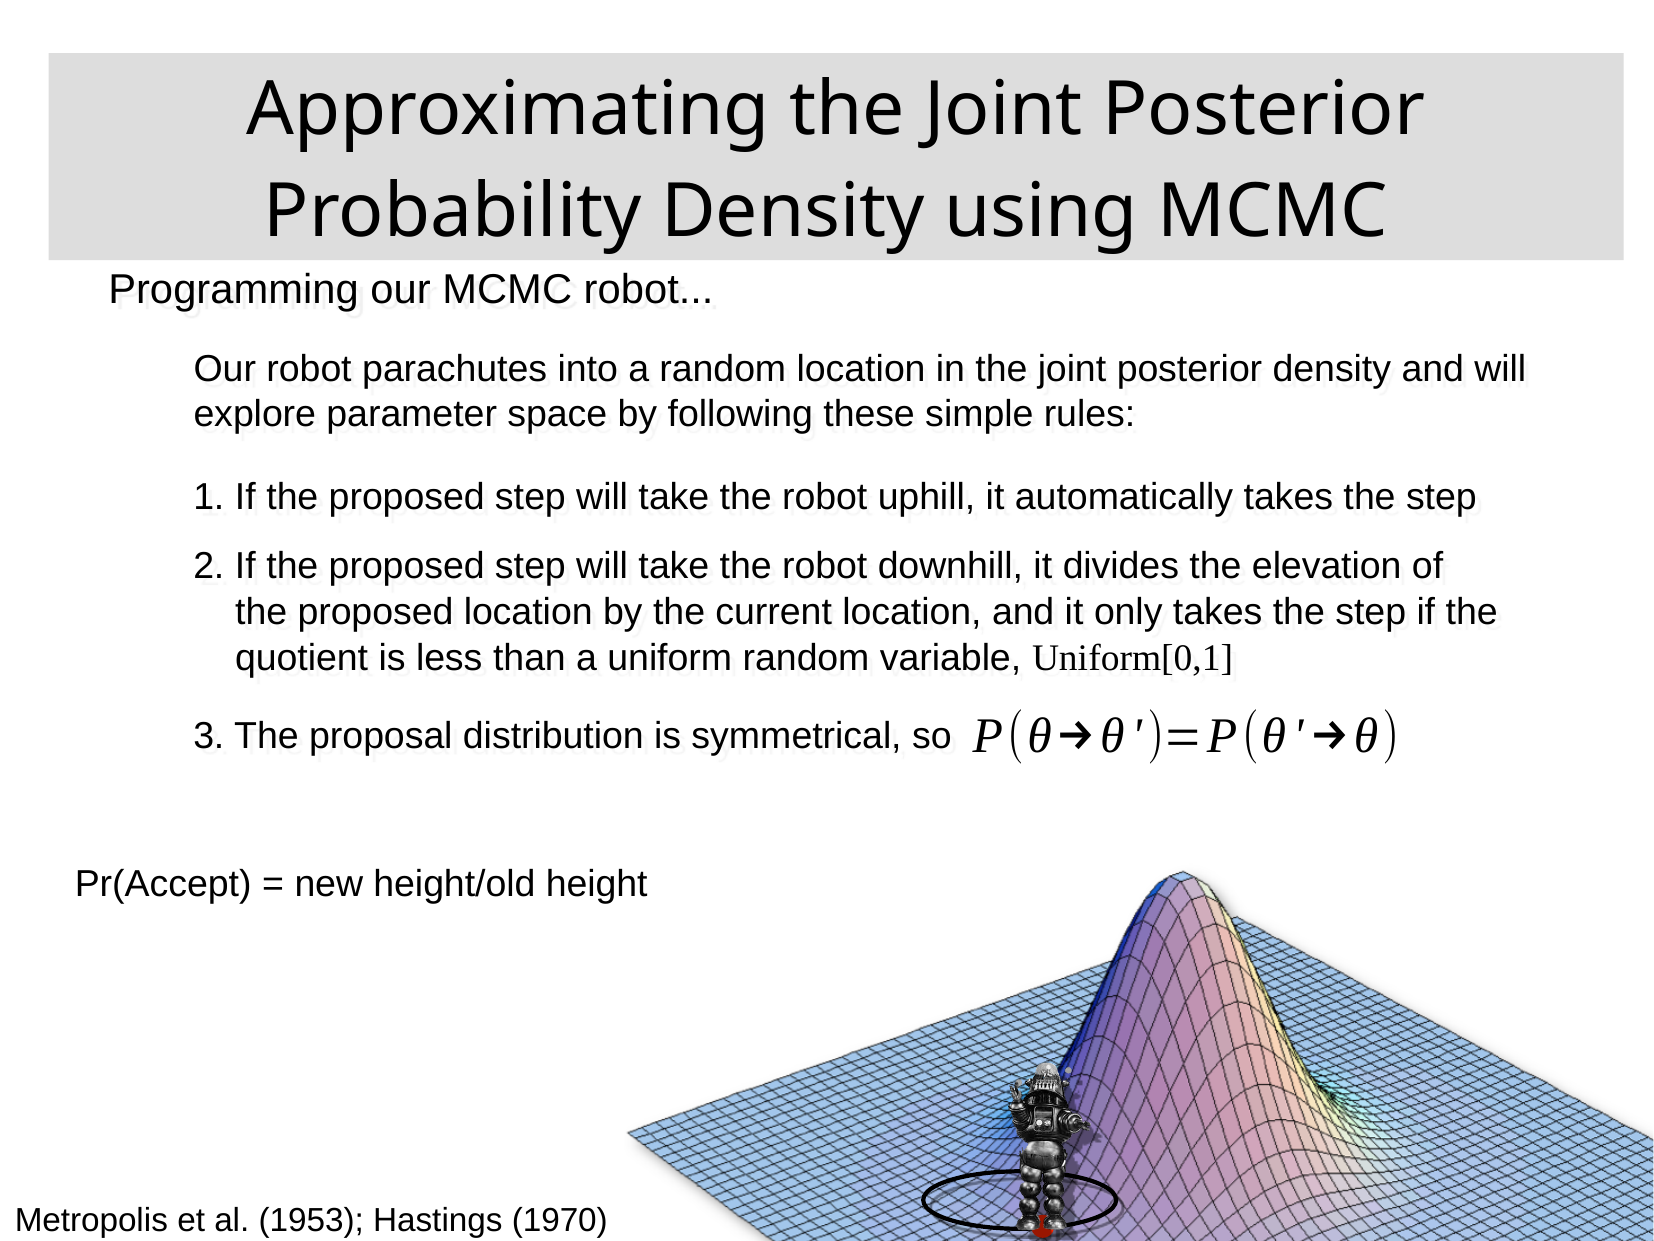

# Approximating the Joint Posterior Probability Density using MCMC
Programming our MCMC robot...
Our robot parachutes into a random location in the joint posterior density and will explore parameter space by following these simple rules:
1. If the proposed step will take the robot uphill, it automatically takes the step
2. If the proposed step will take the robot downhill, it divides the elevation of
 the proposed location by the current location, and it only takes the step if the
 quotient is less than a uniform random variable, Uniform[0,1]
3. The proposal distribution is symmetrical, so
Pr(Accept) = new height/old height
Metropolis et al. (1953); Hastings (1970)
Metropolis et al. (1953); Hastings (1970)